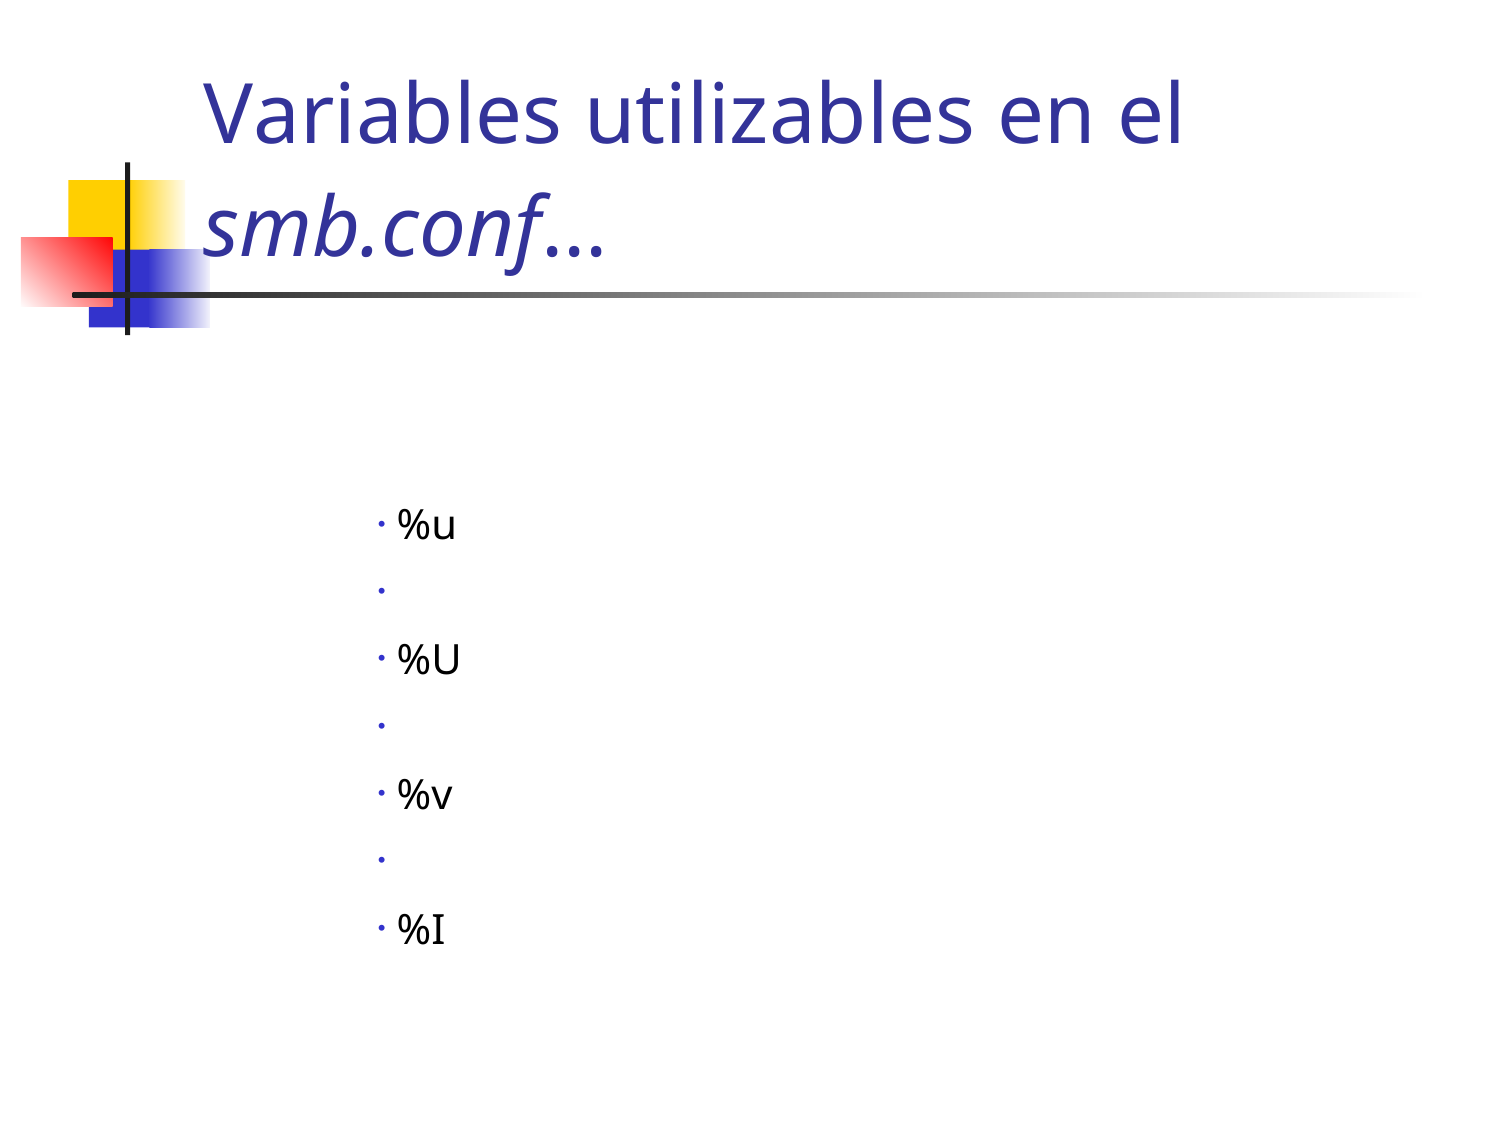

# Variables utilizables en el smb.conf...
 %u
 %U
 %v
 %I